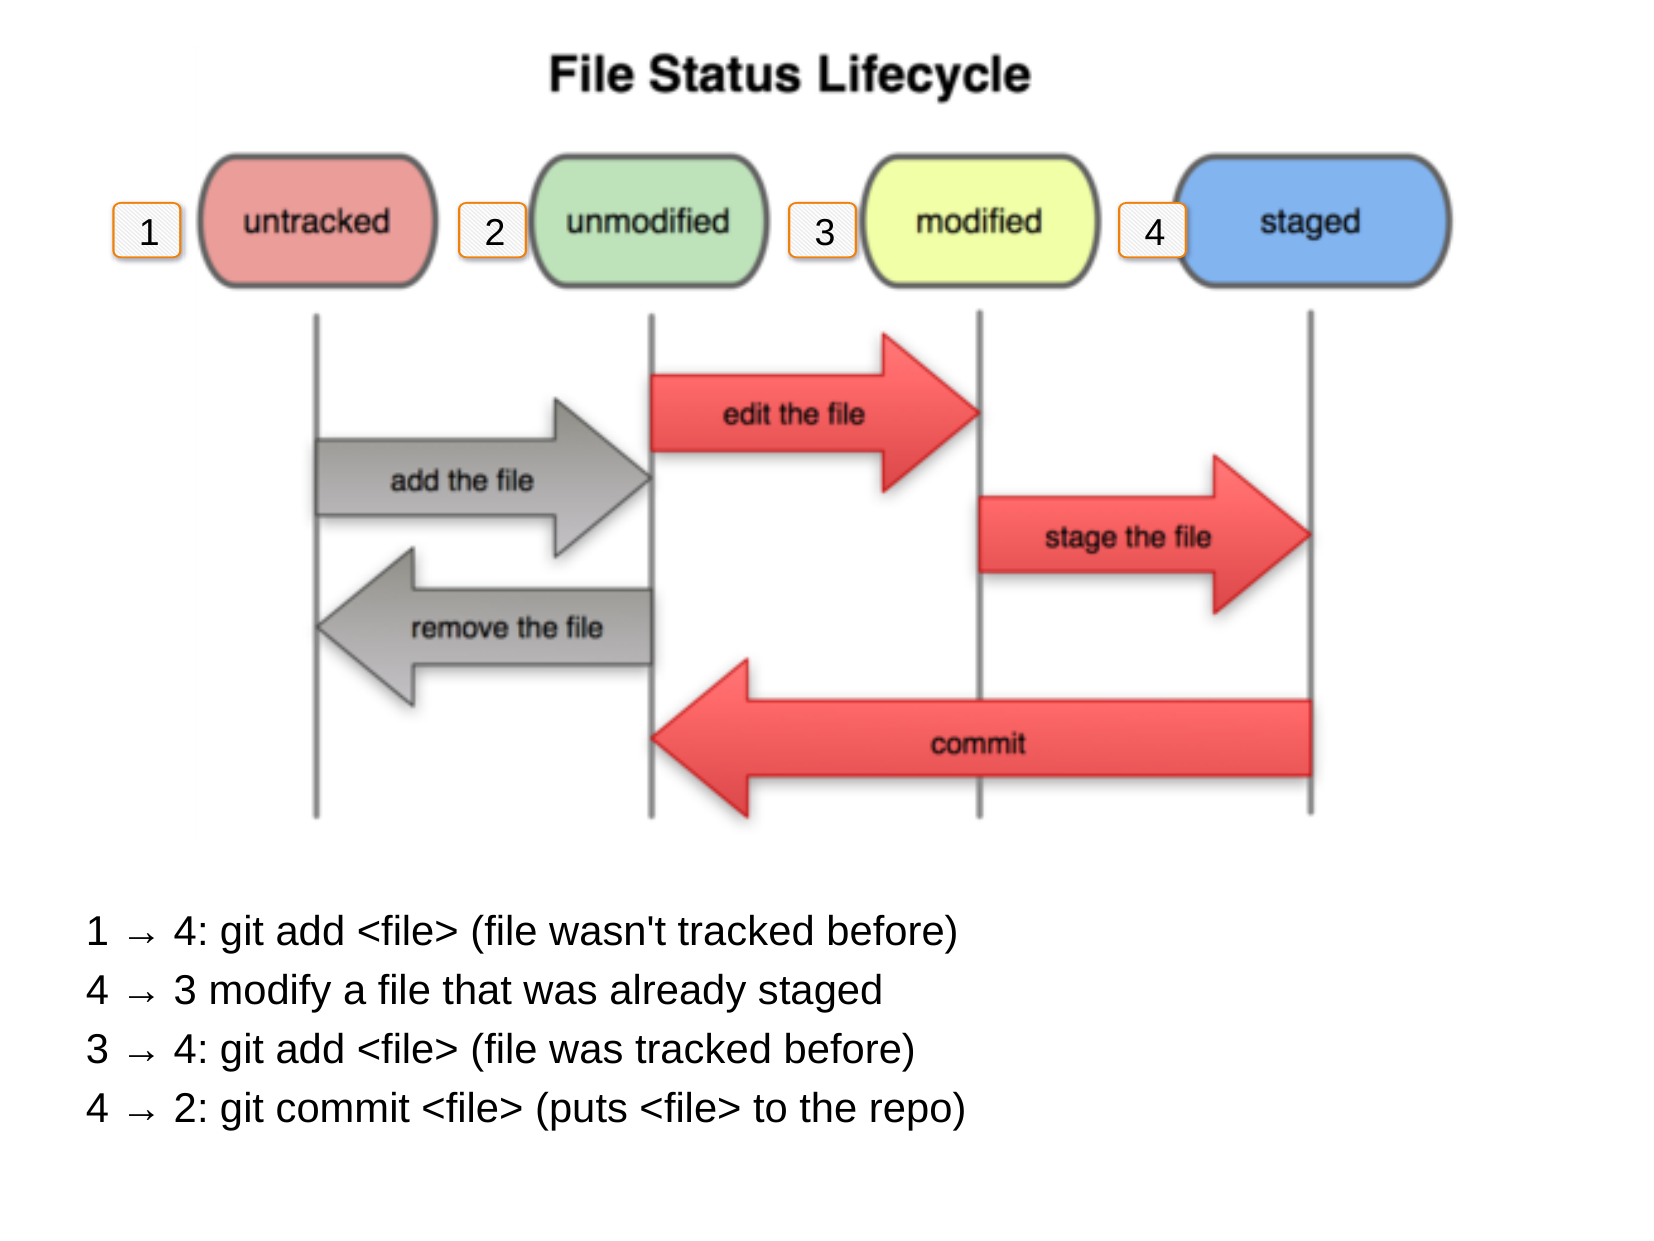

1
2
3
4
# 1 → 4: git add <file> (file wasn't tracked before)
4 → 3 modify a file that was already staged
3 → 4: git add <file> (file was tracked before)
4 → 2: git commit <file> (puts <file> to the repo)